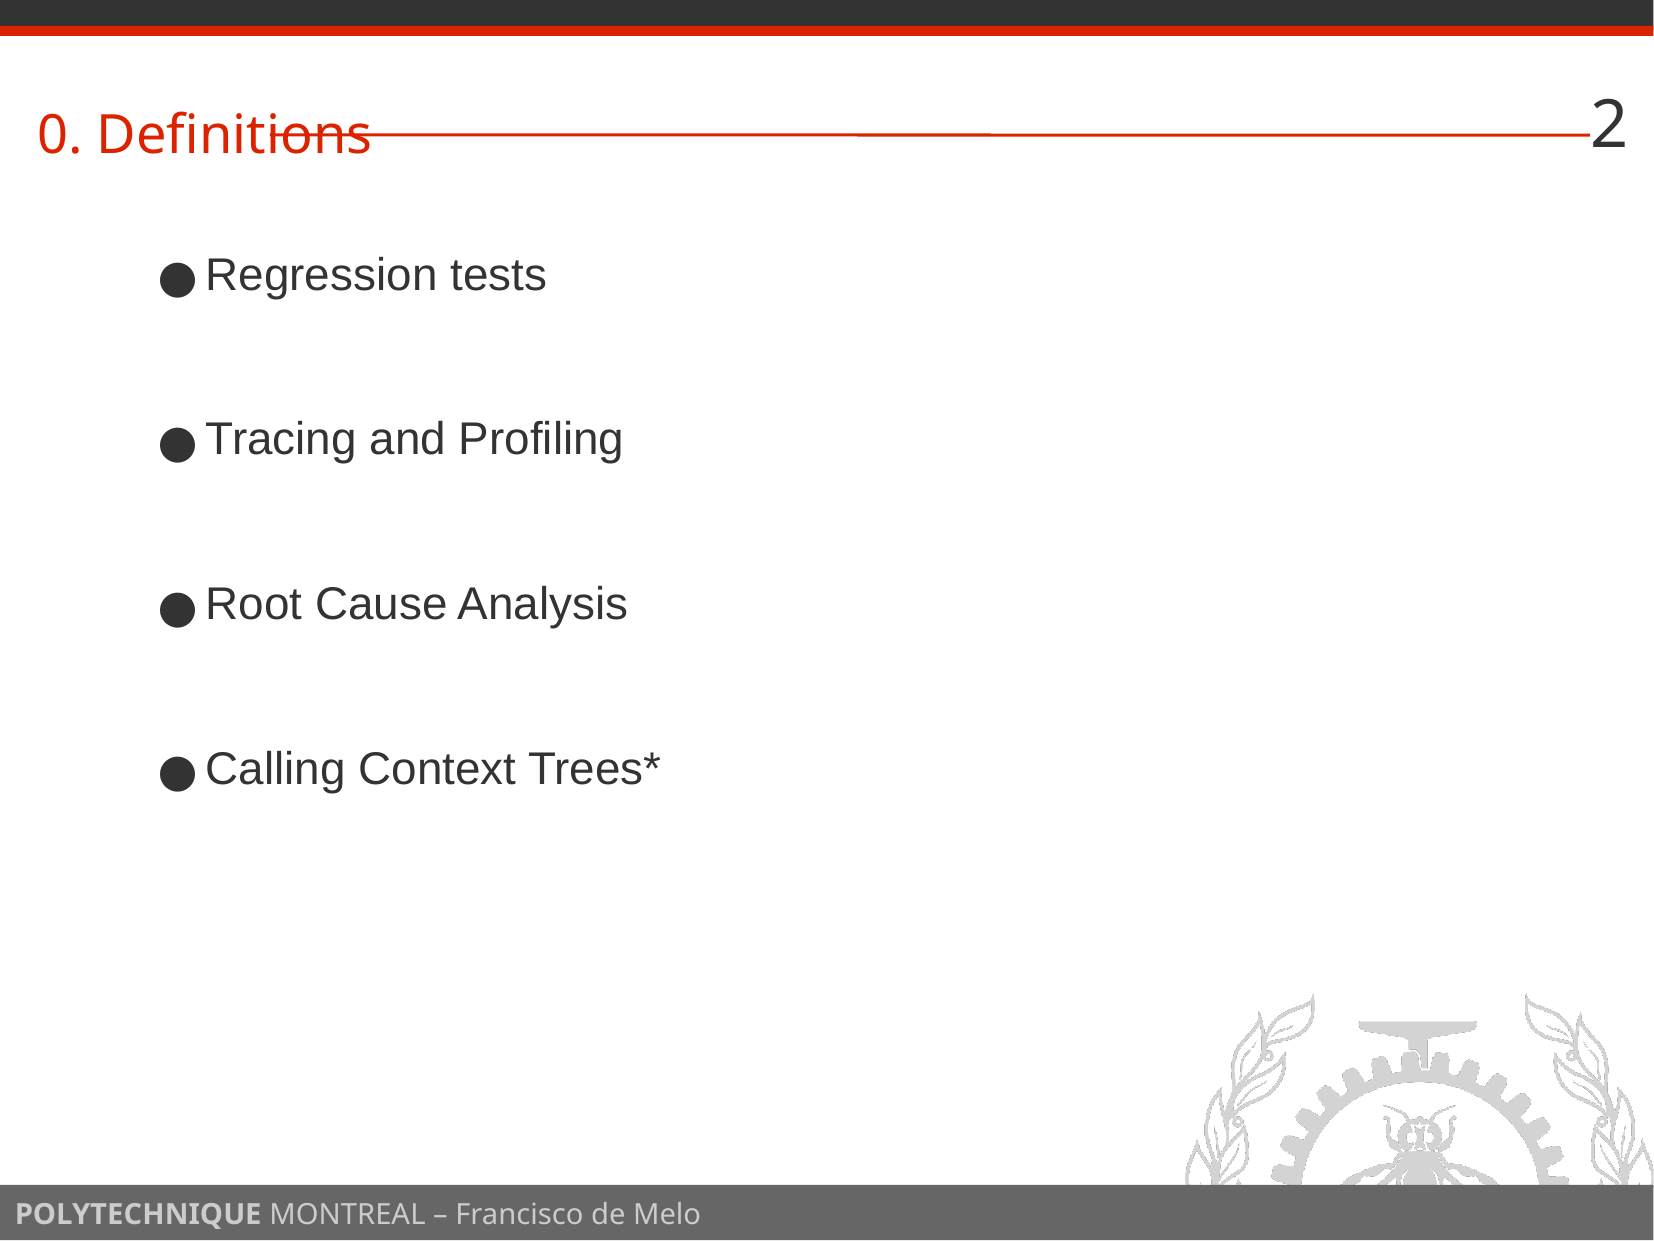

2
0. Definitions
Regression tests
Tracing and Profiling
Root Cause Analysis
Calling Context Trees*
POLYTECHNIQUE MONTREAL – Francisco de Melo